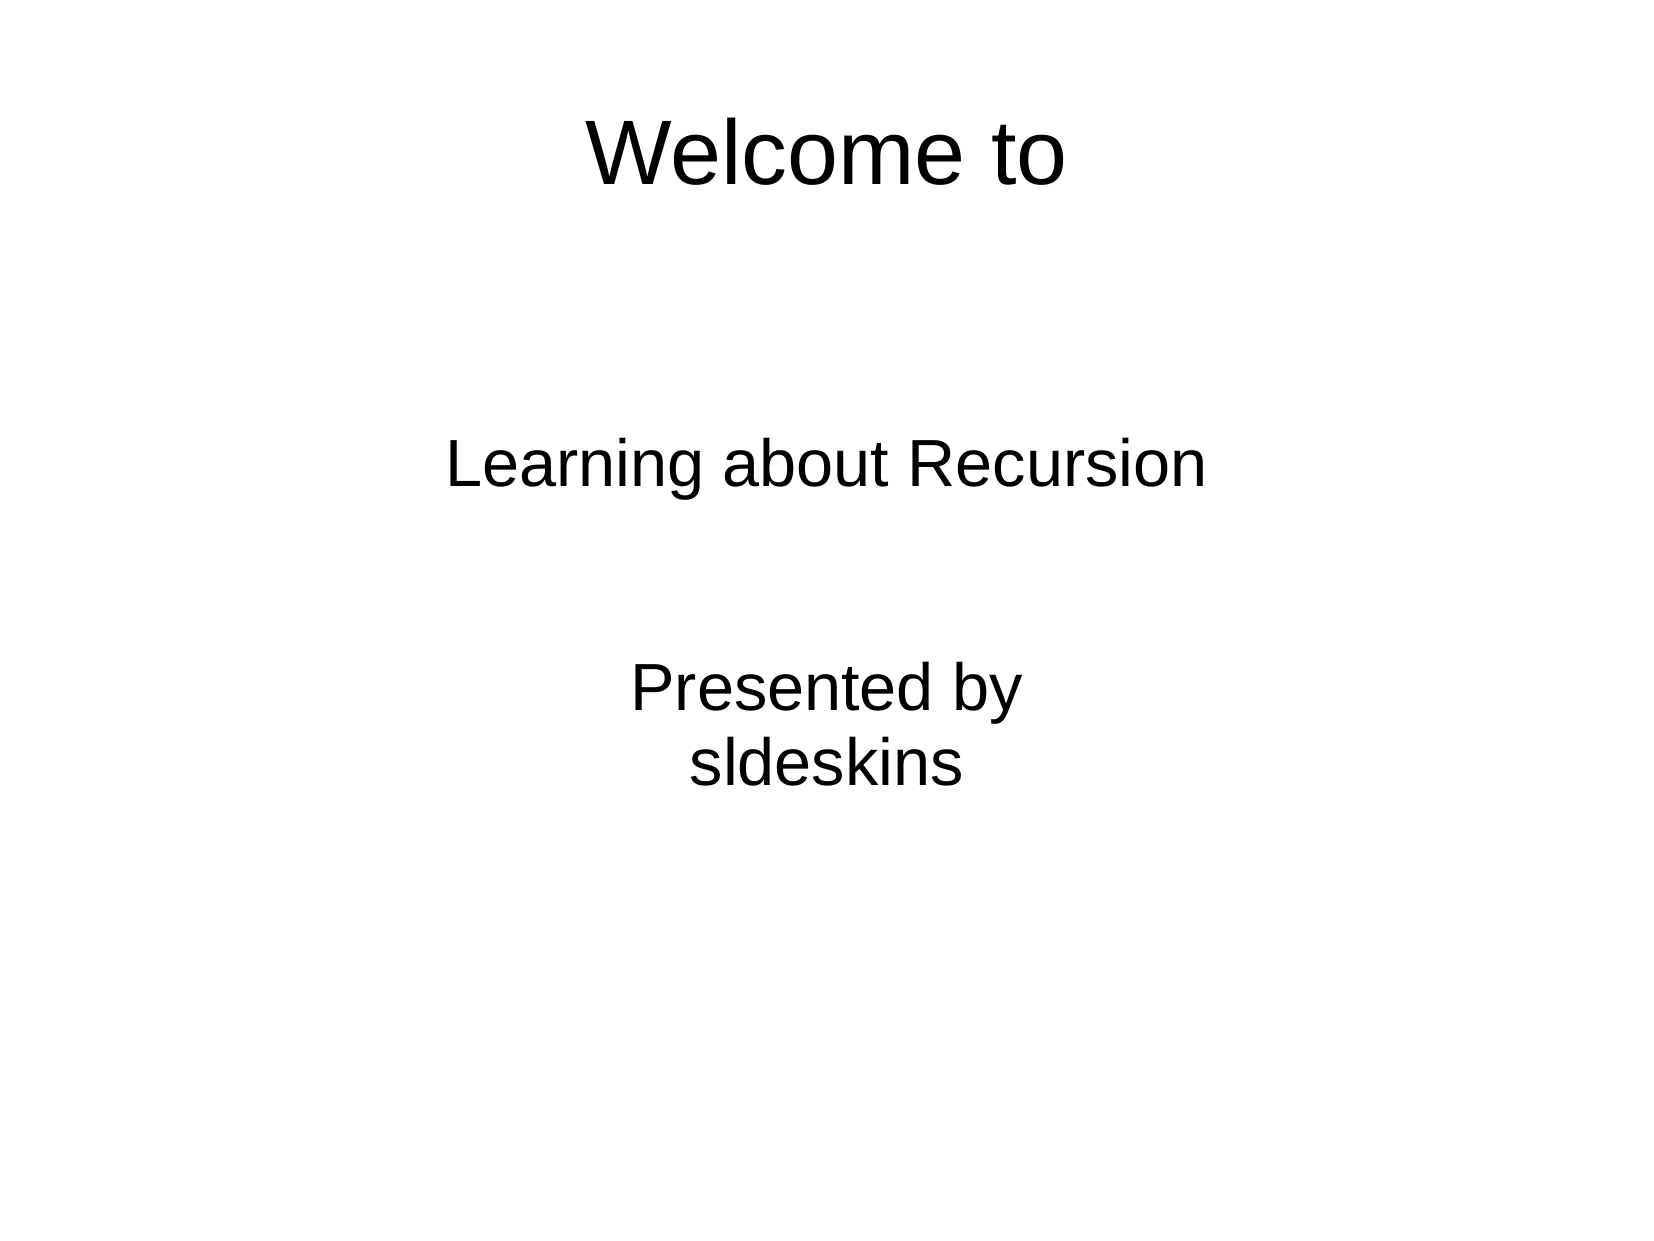

# Welcome to
Learning about Recursion
Presented by
sldeskins